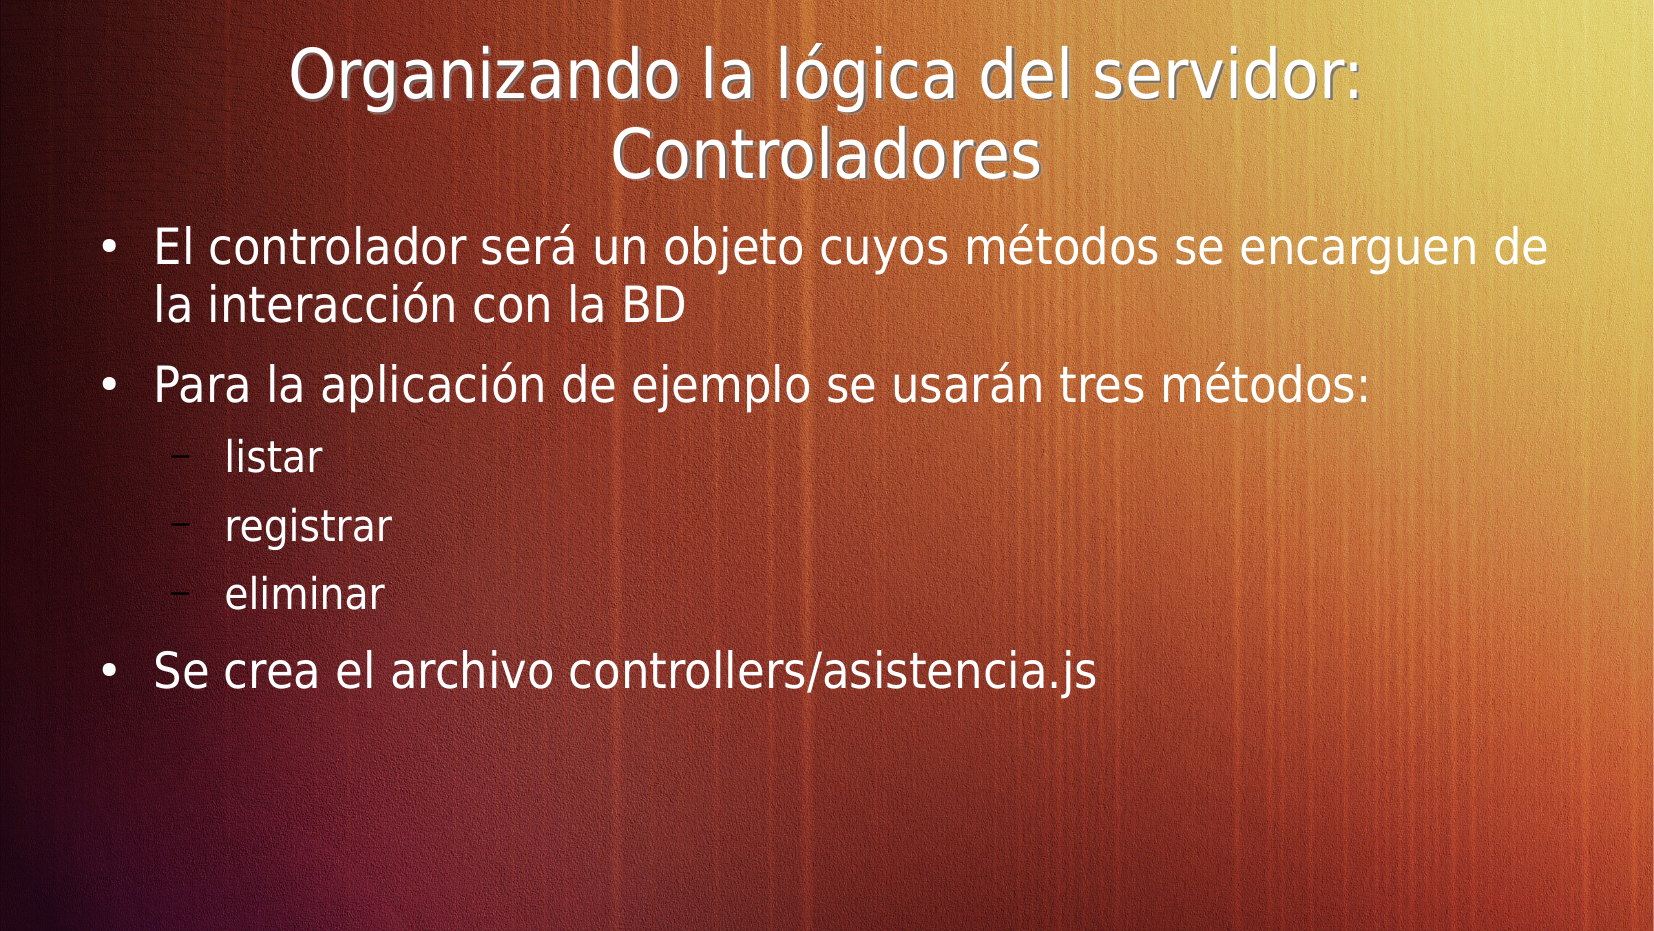

# Organizando la lógica del servidor: Controladores
El controlador será un objeto cuyos métodos se encarguen de la interacción con la BD
Para la aplicación de ejemplo se usarán tres métodos:
listar
registrar
eliminar
Se crea el archivo controllers/asistencia.js